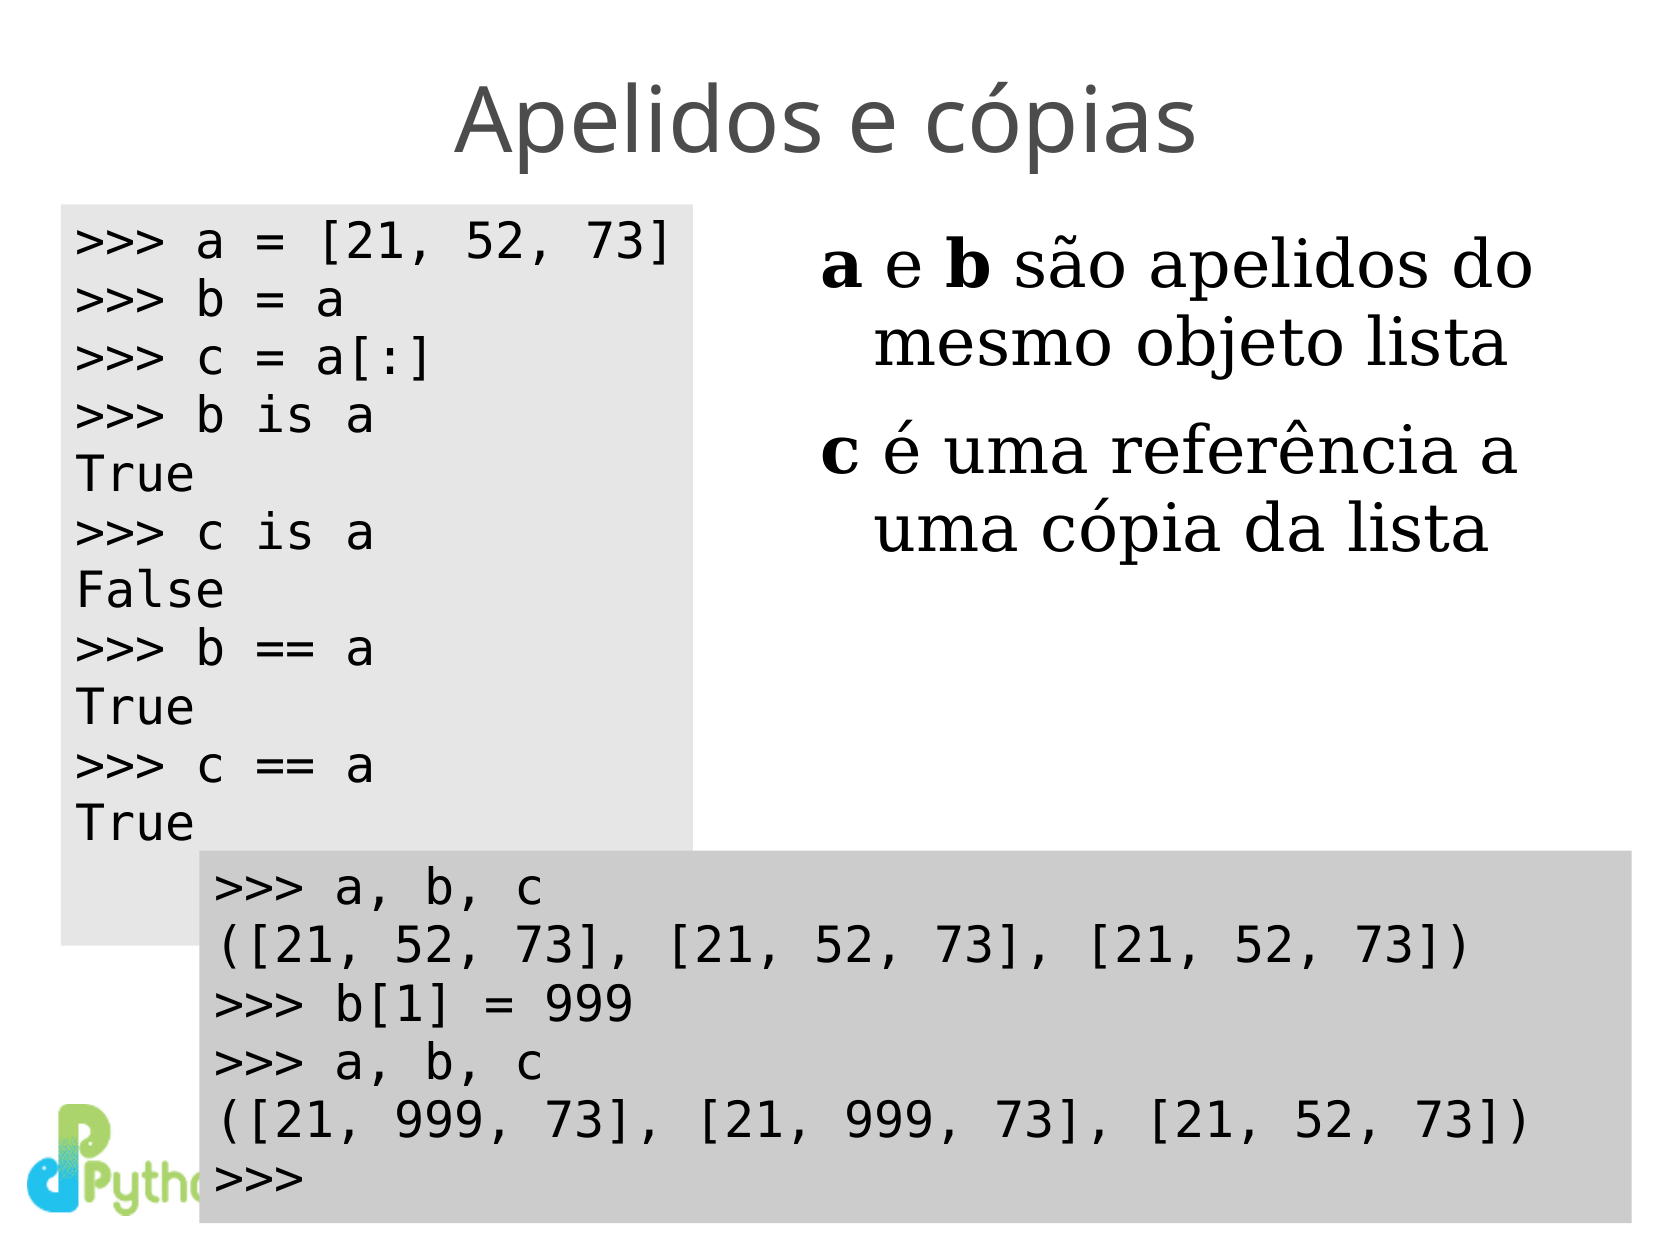

# Apelidos e cópias
>>> a = [21, 52, 73]
>>> b = a
>>> c = a[:]
>>> b is a
True
>>> c is a
False
>>> b == a
True
>>> c == a
True
a e b são apelidos do mesmo objeto lista
c é uma referência a uma cópia da lista
>>> a, b, c
([21, 52, 73], [21, 52, 73], [21, 52, 73])
>>> b[1] = 999
>>> a, b, c
([21, 999, 73], [21, 999, 73], [21, 52, 73])
>>>